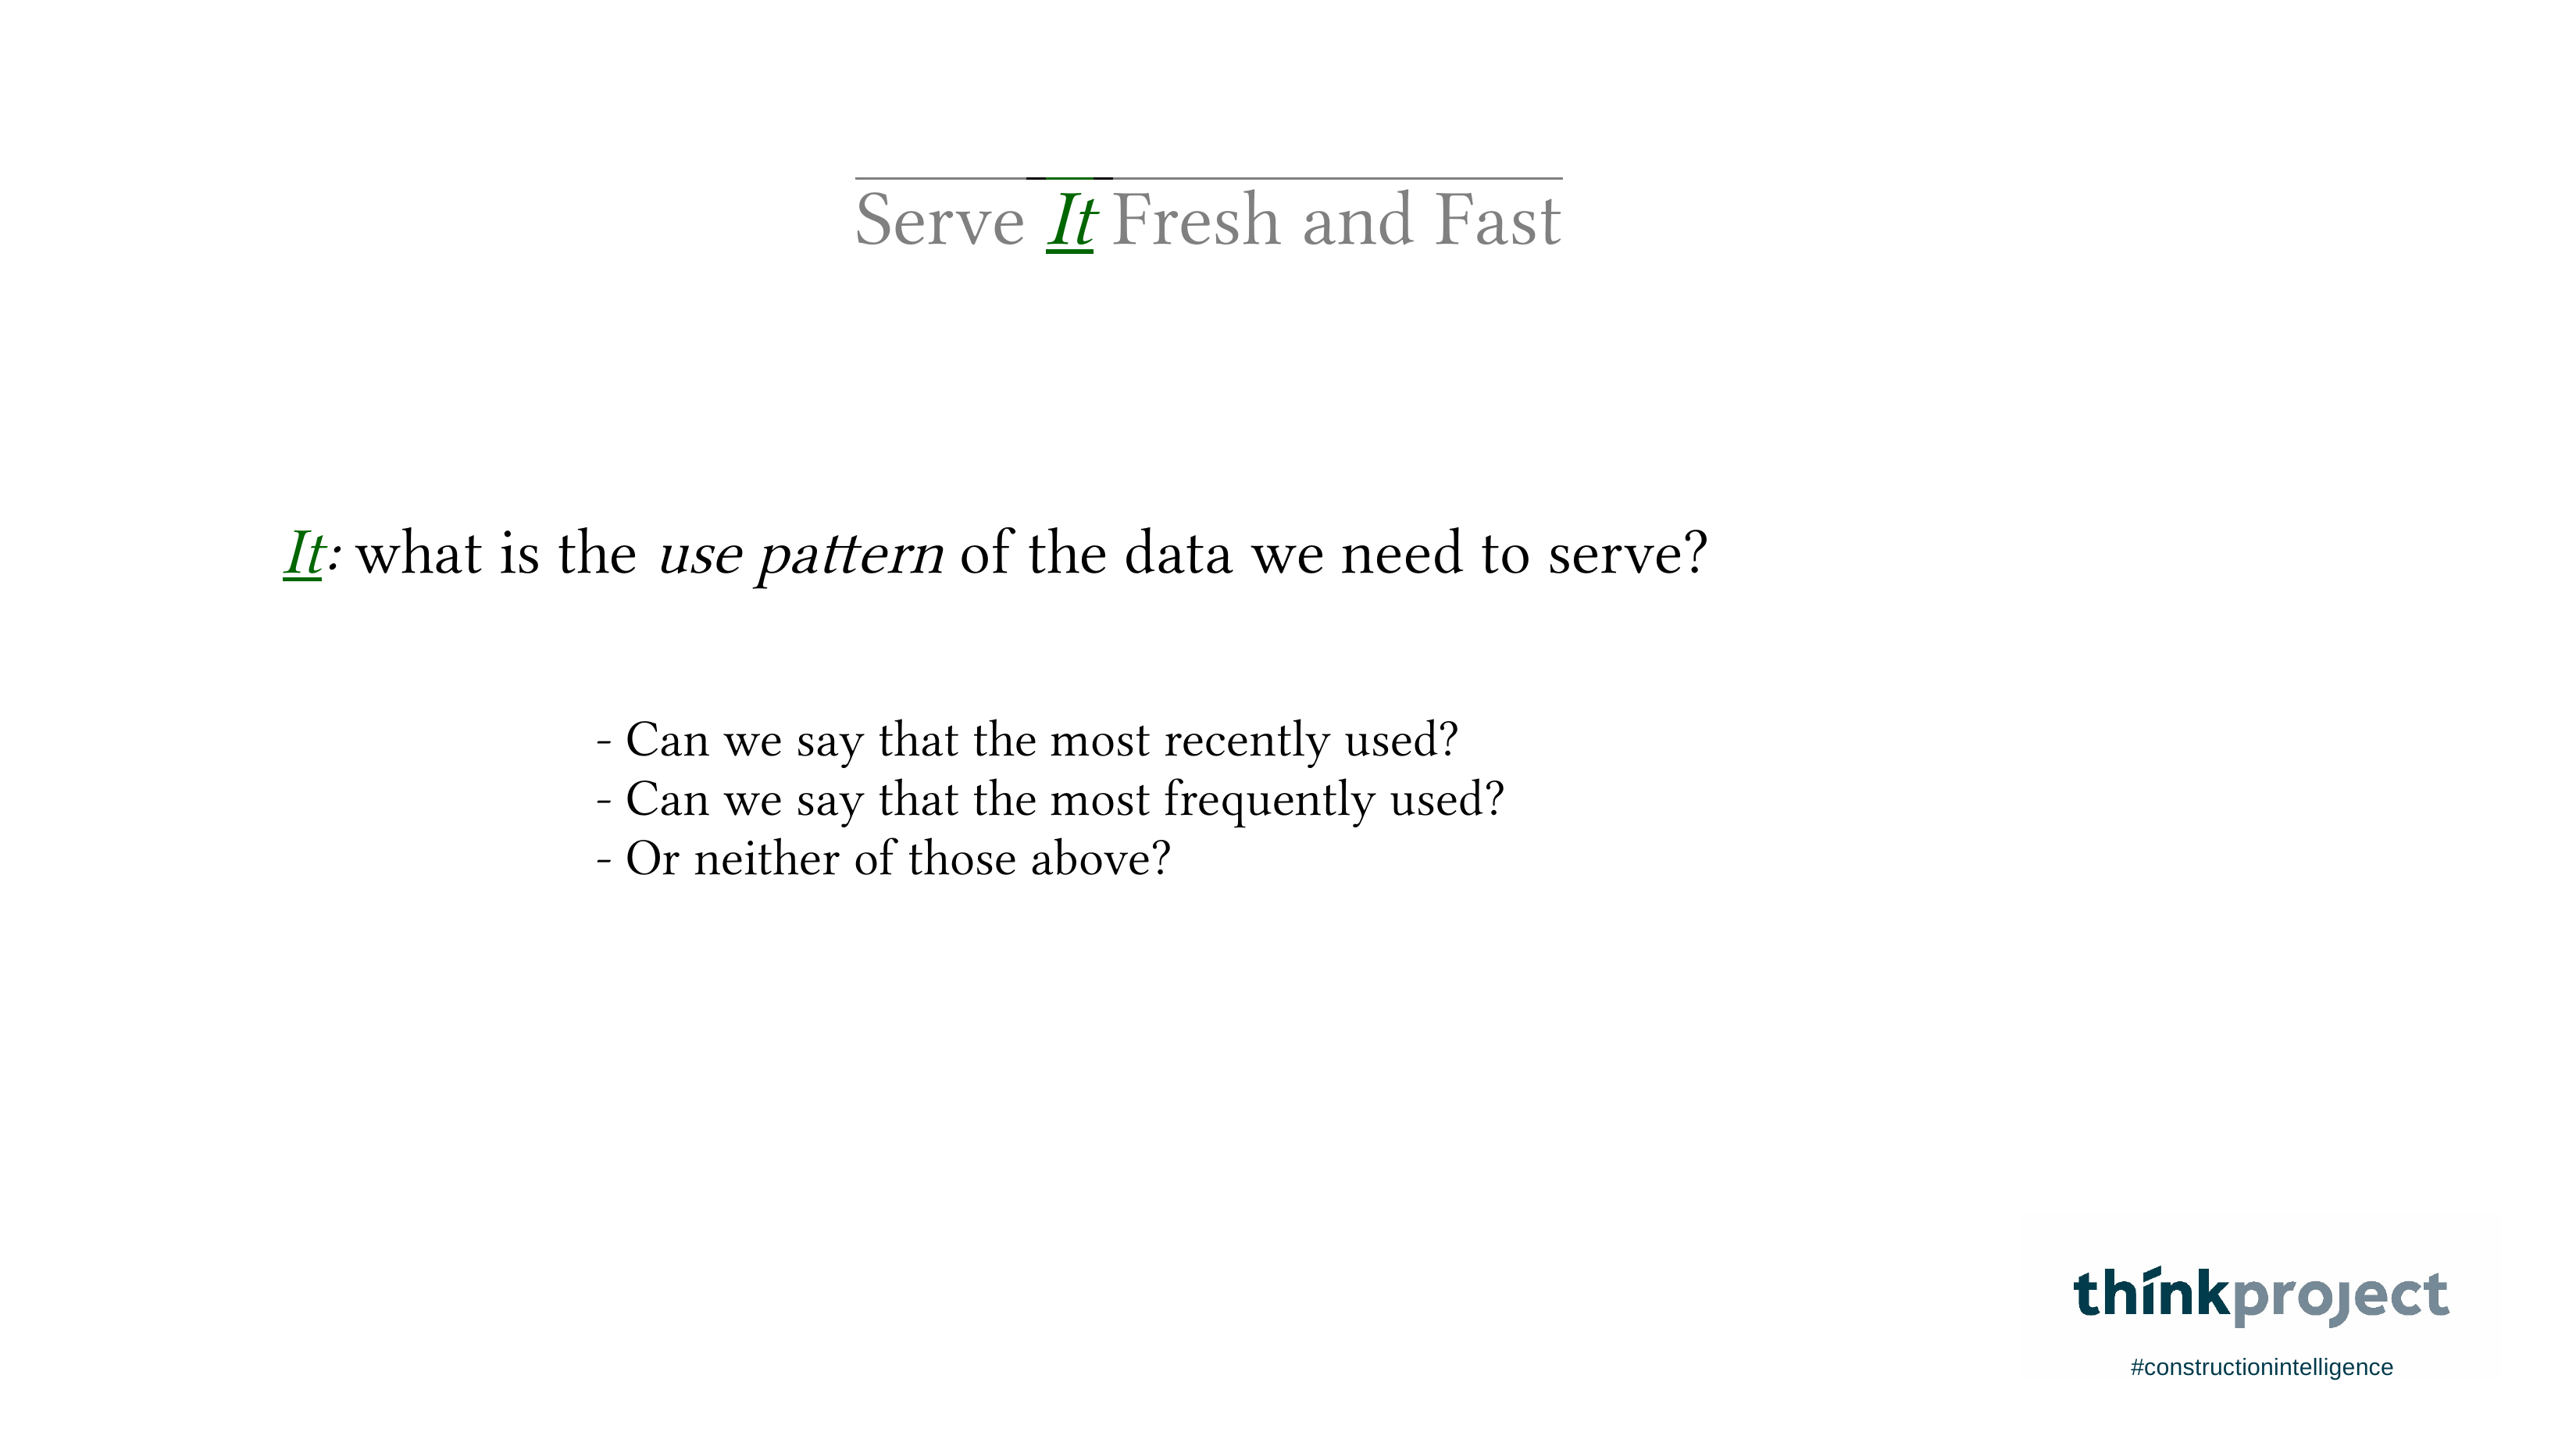

Serve It Fresh and Fast
 It: what is the use pattern of the data we need to serve?
- Can we say that the most recently used?
- Can we say that the most frequently used?
- Or neither of those above?